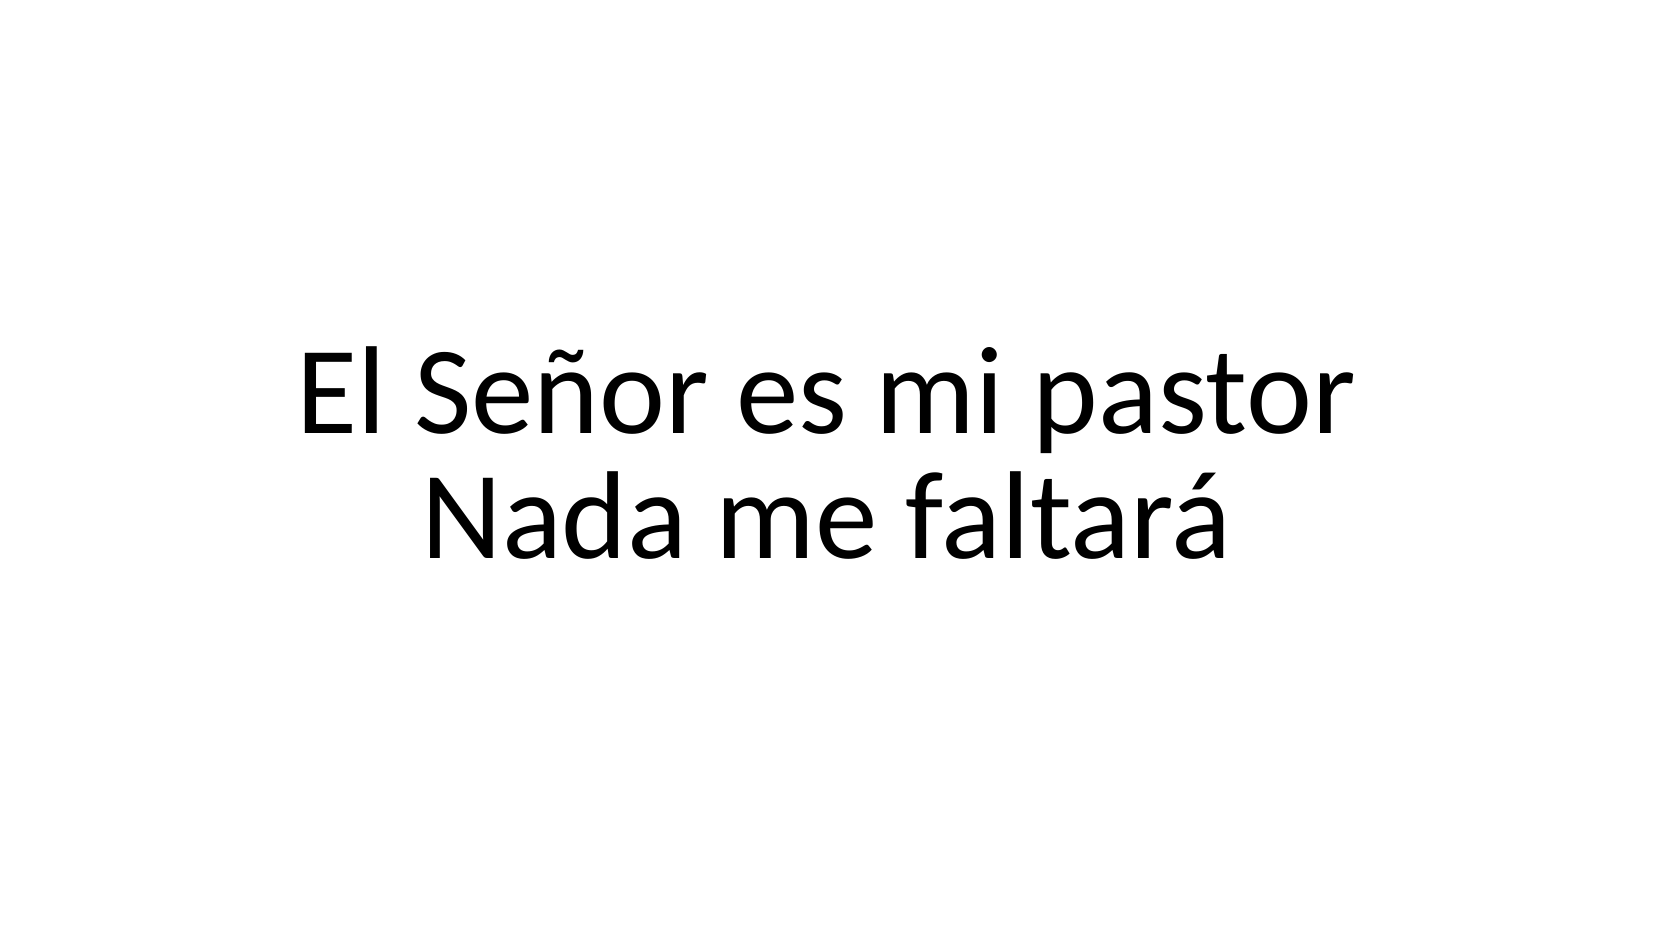

# El Señor es mi pastor Nada me faltará